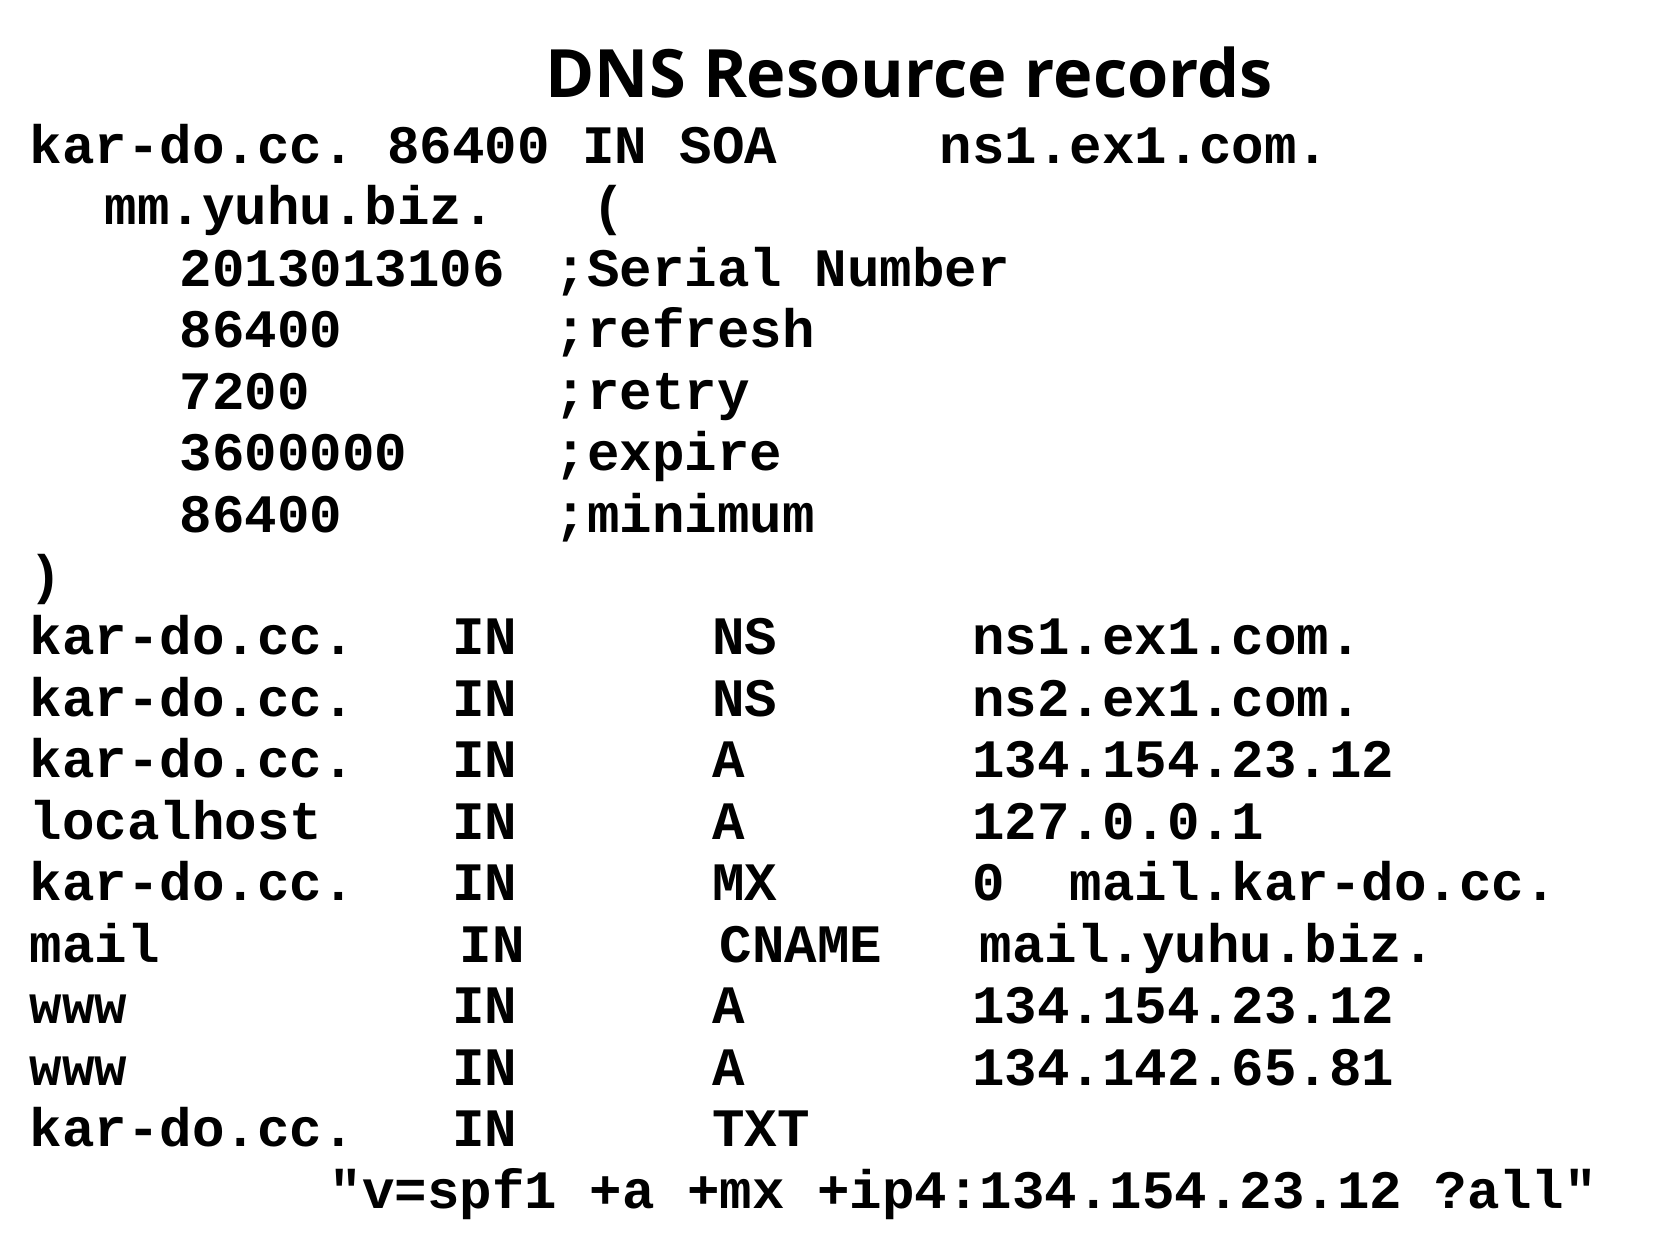

# DNS Resource records
kar-do.cc. 86400 IN SOA ns1.ex1.com.
	mm.yuhu.biz. (
		2013013106	;Serial Number
		86400			;refresh
		7200				;retry
		3600000		;expire
		86400			;minimum
)
kar-do.cc. IN NS ns1.ex1.com.
kar-do.cc. IN NS ns2.ex1.com.
kar-do.cc. IN A 134.154.23.12
localhost IN A 127.0.0.1
kar-do.cc. IN MX 0 mail.kar-do.cc.
mail 	 IN CNAME mail.yuhu.biz.
www IN A 134.154.23.12
www IN A 134.142.65.81
kar-do.cc. IN TXT
				"v=spf1 +a +mx +ip4:134.154.23.12 ?all"